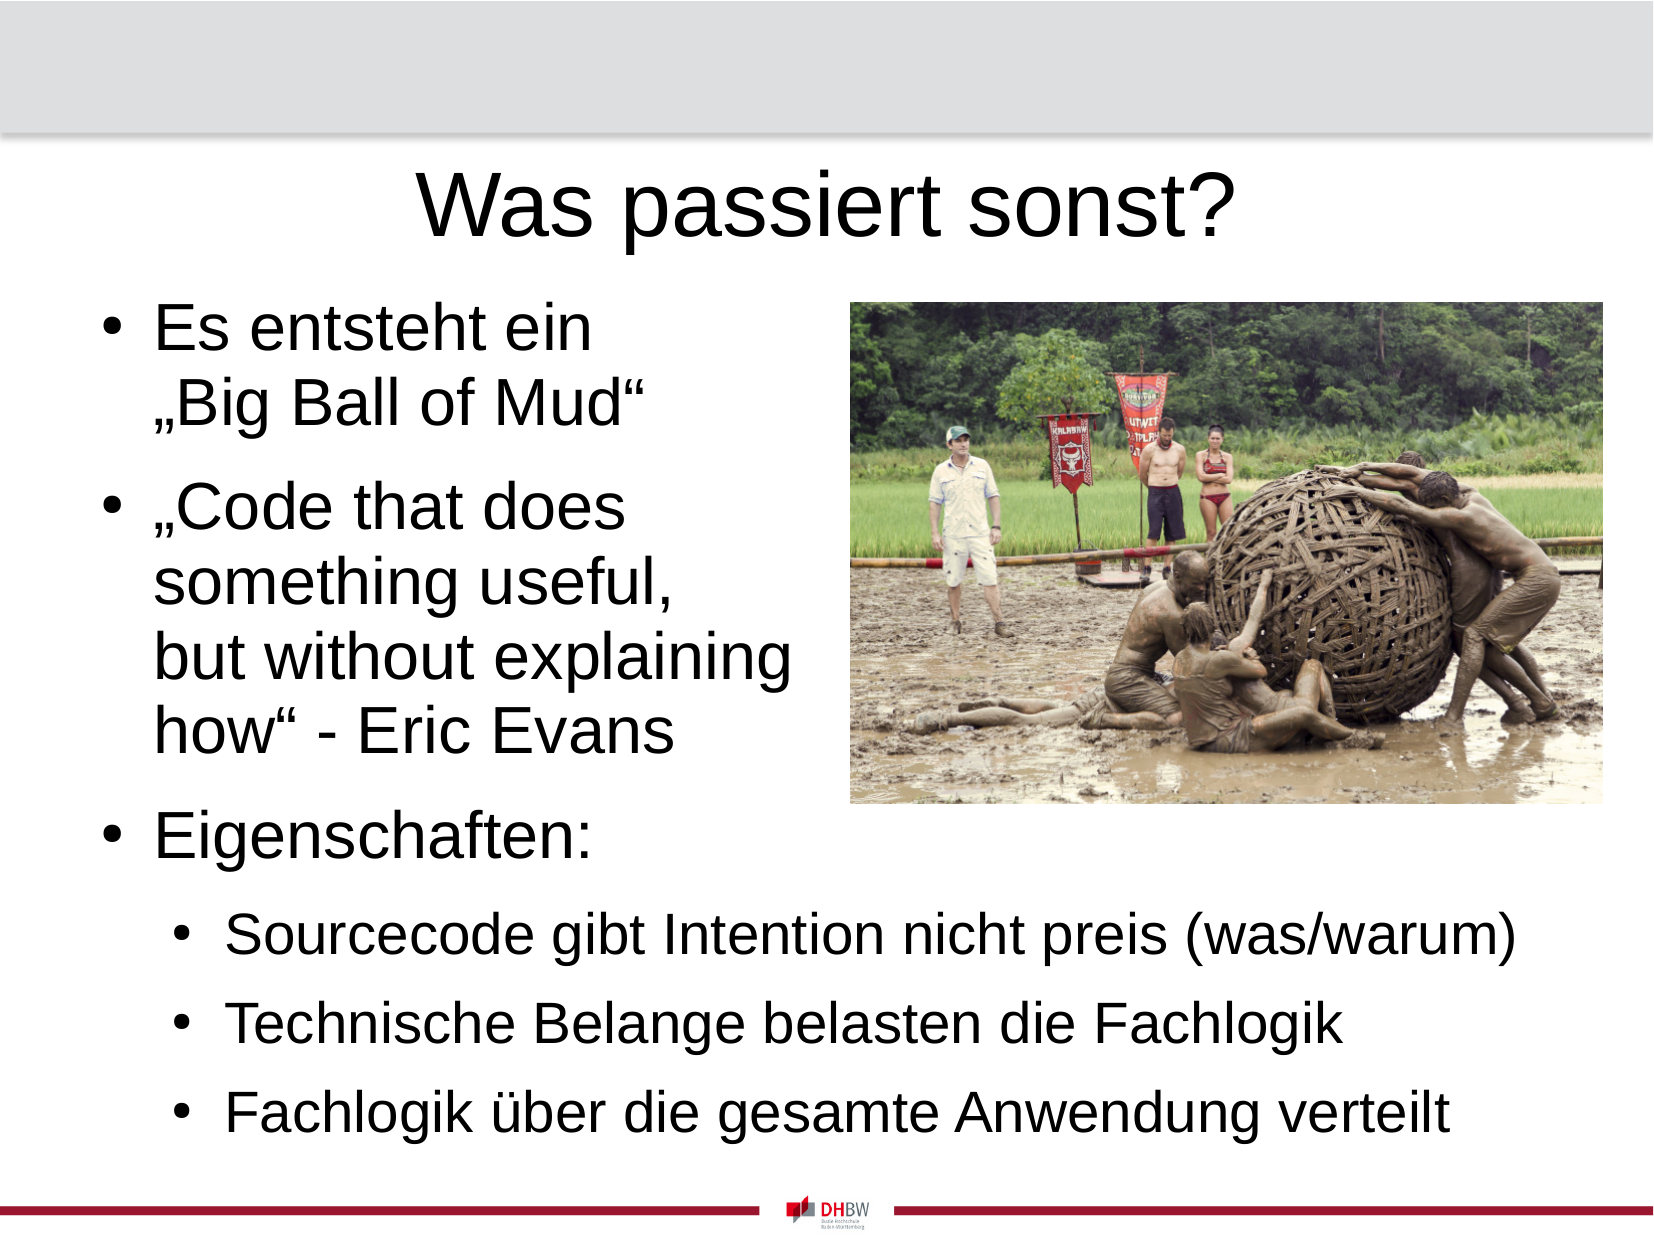

# Was passiert sonst?
Es entsteht ein
„Big Ball of Mud“
„Code that does
something useful,
but without explaining
how“ - Eric Evans
Eigenschaften:
Sourcecode gibt Intention nicht preis (was/warum)
Technische Belange belasten die Fachlogik
Fachlogik über die gesamte Anwendung verteilt